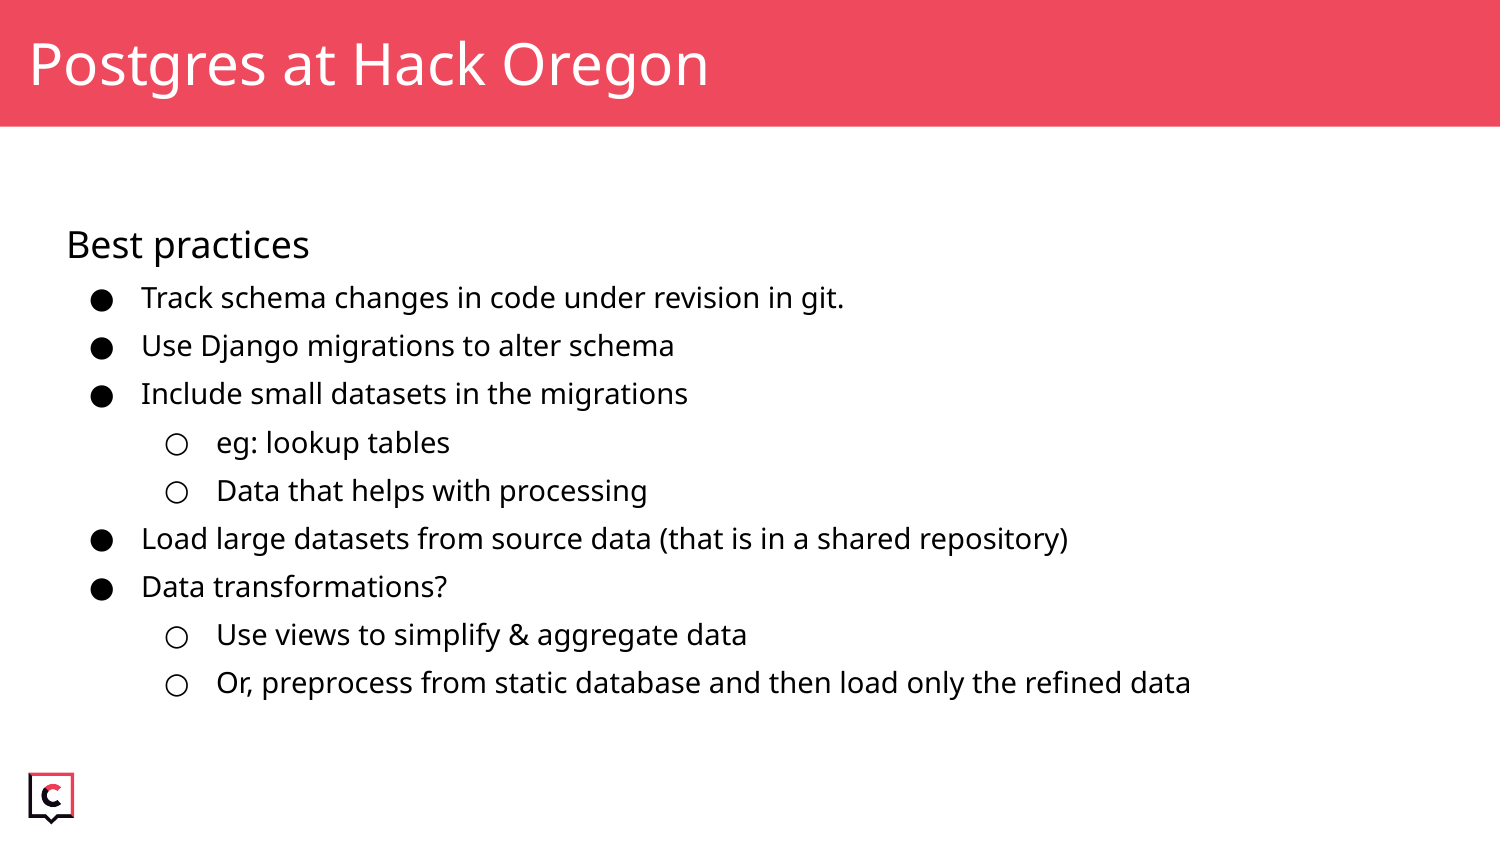

# Postgres at Hack Oregon
Best practices
Track schema changes in code under revision in git.
Use Django migrations to alter schema
Include small datasets in the migrations
eg: lookup tables
Data that helps with processing
Load large datasets from source data (that is in a shared repository)
Data transformations?
Use views to simplify & aggregate data
Or, preprocess from static database and then load only the refined data